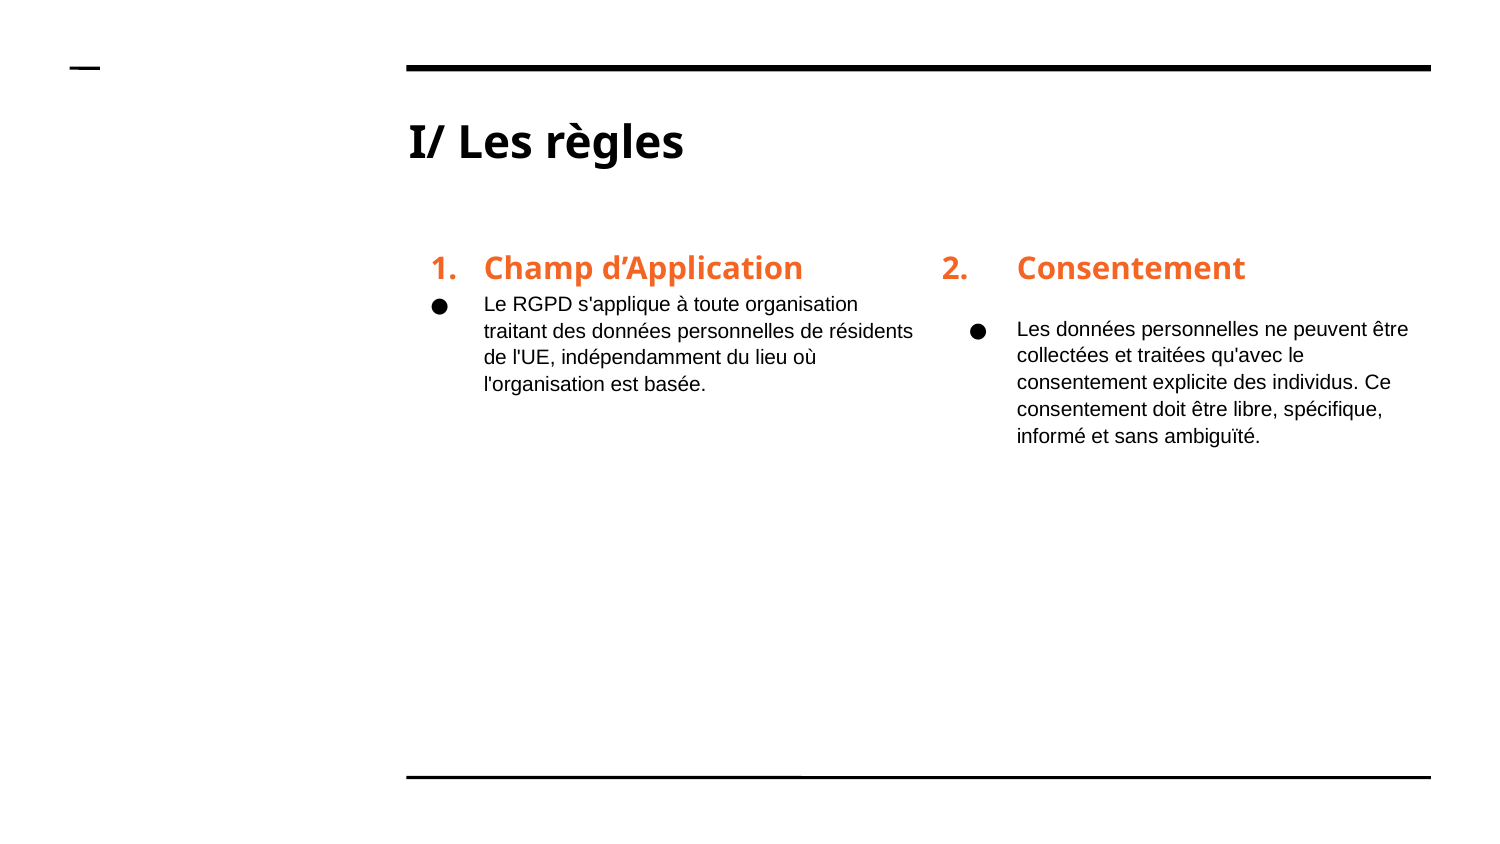

# I/ Les règles
Champ d’Application
Le RGPD s'applique à toute organisation traitant des données personnelles de résidents de l'UE, indépendamment du lieu où l'organisation est basée.
2. 	Consentement
Les données personnelles ne peuvent être collectées et traitées qu'avec le consentement explicite des individus. Ce consentement doit être libre, spécifique, informé et sans ambiguïté.